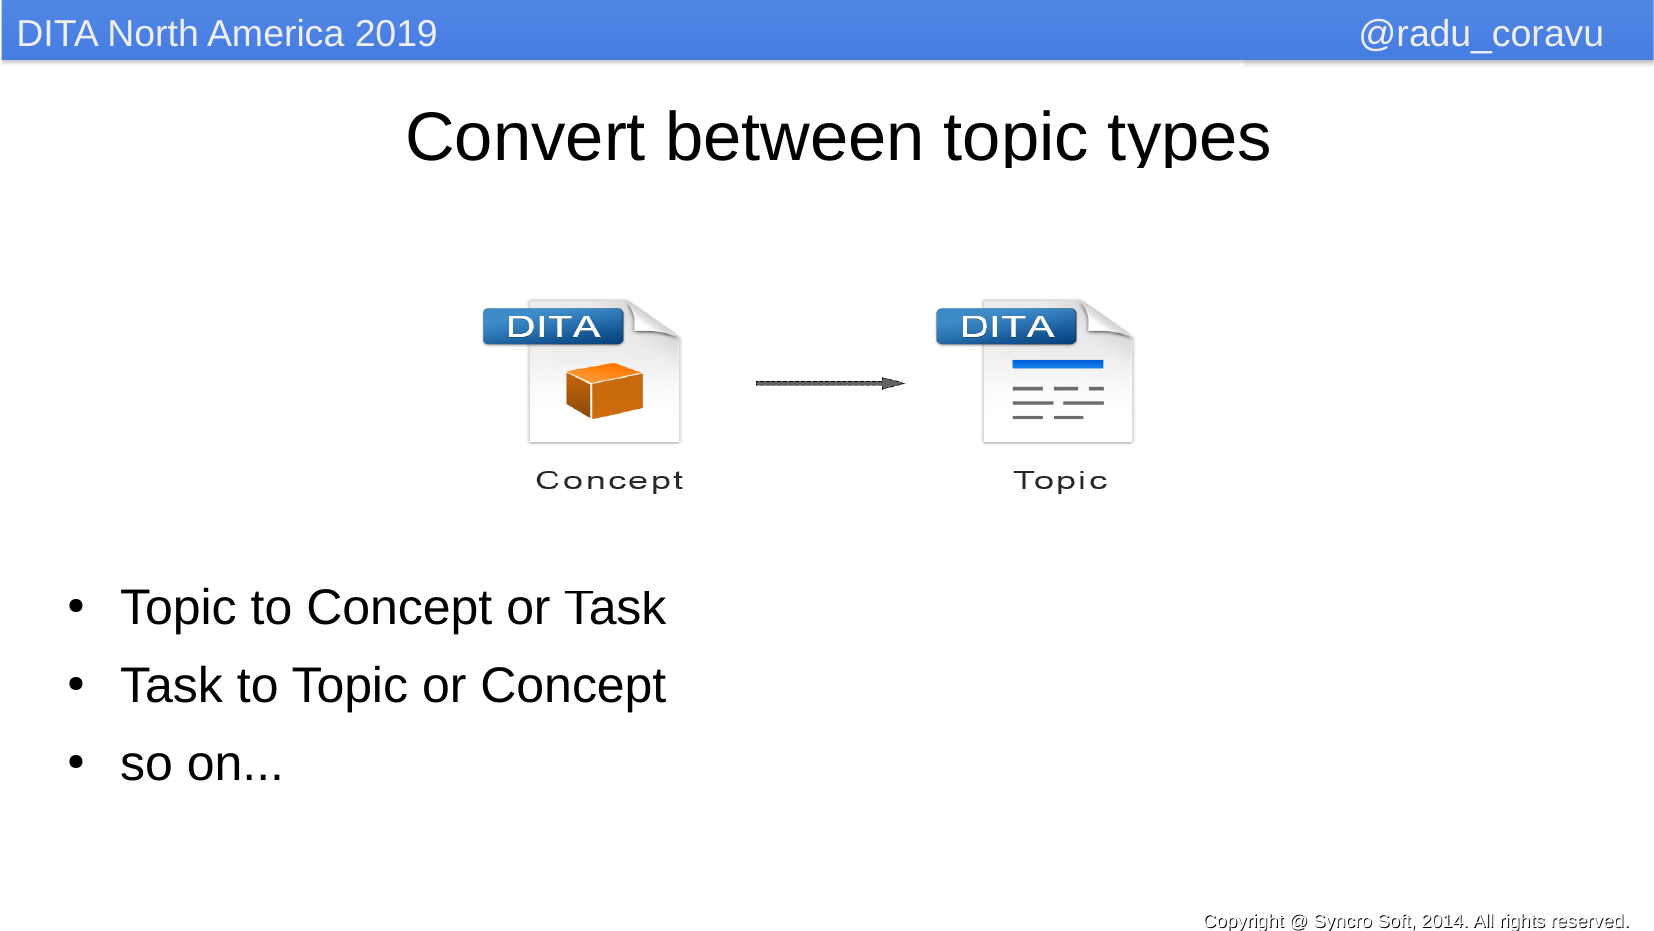

# Convert between topic types
Topic to Concept or Task
Task to Topic or Concept
so on...